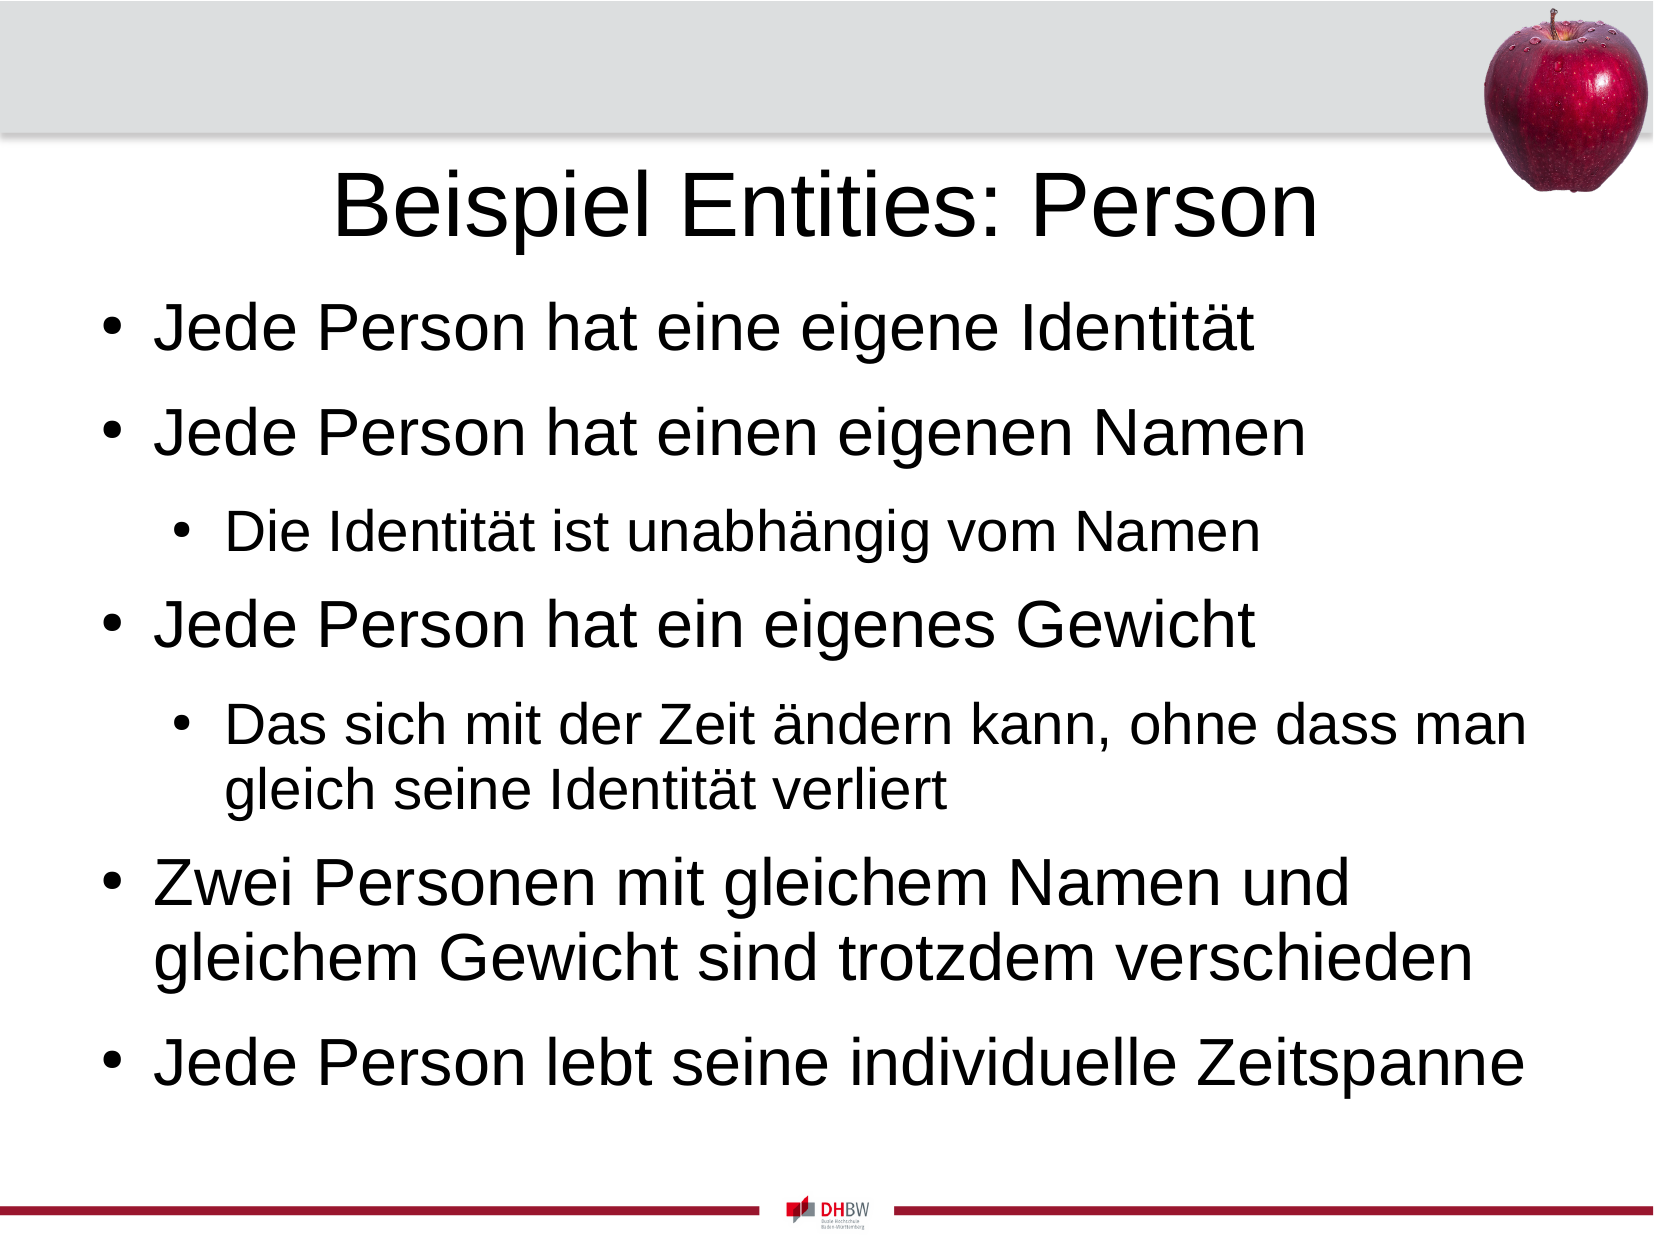

# Beispiel Entities: Person
Jede Person hat eine eigene Identität
Jede Person hat einen eigenen Namen
Die Identität ist unabhängig vom Namen
Jede Person hat ein eigenes Gewicht
Das sich mit der Zeit ändern kann, ohne dass man gleich seine Identität verliert
Zwei Personen mit gleichem Namen und gleichem Gewicht sind trotzdem verschieden
Jede Person lebt seine individuelle Zeitspanne